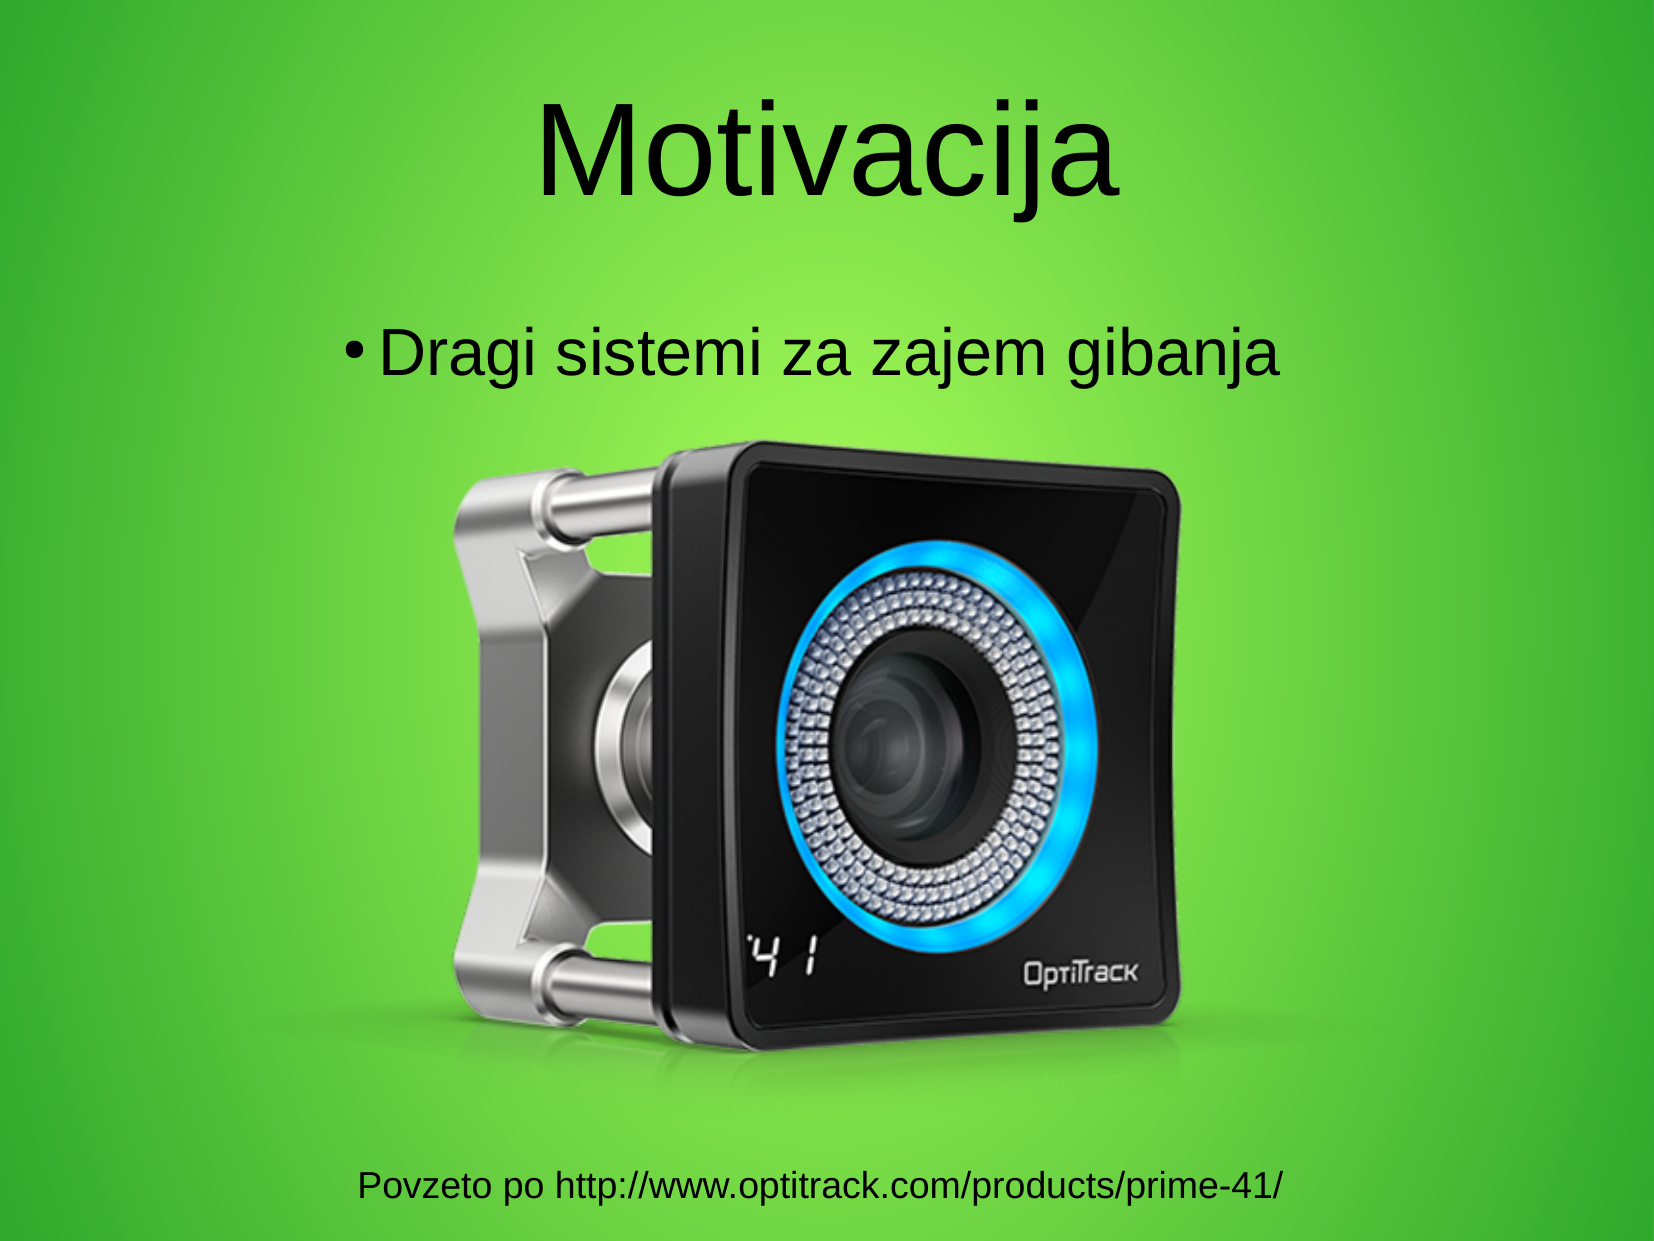

# Motivacija
Dragi sistemi za zajem gibanja
Povzeto po http://www.optitrack.com/products/prime-41/